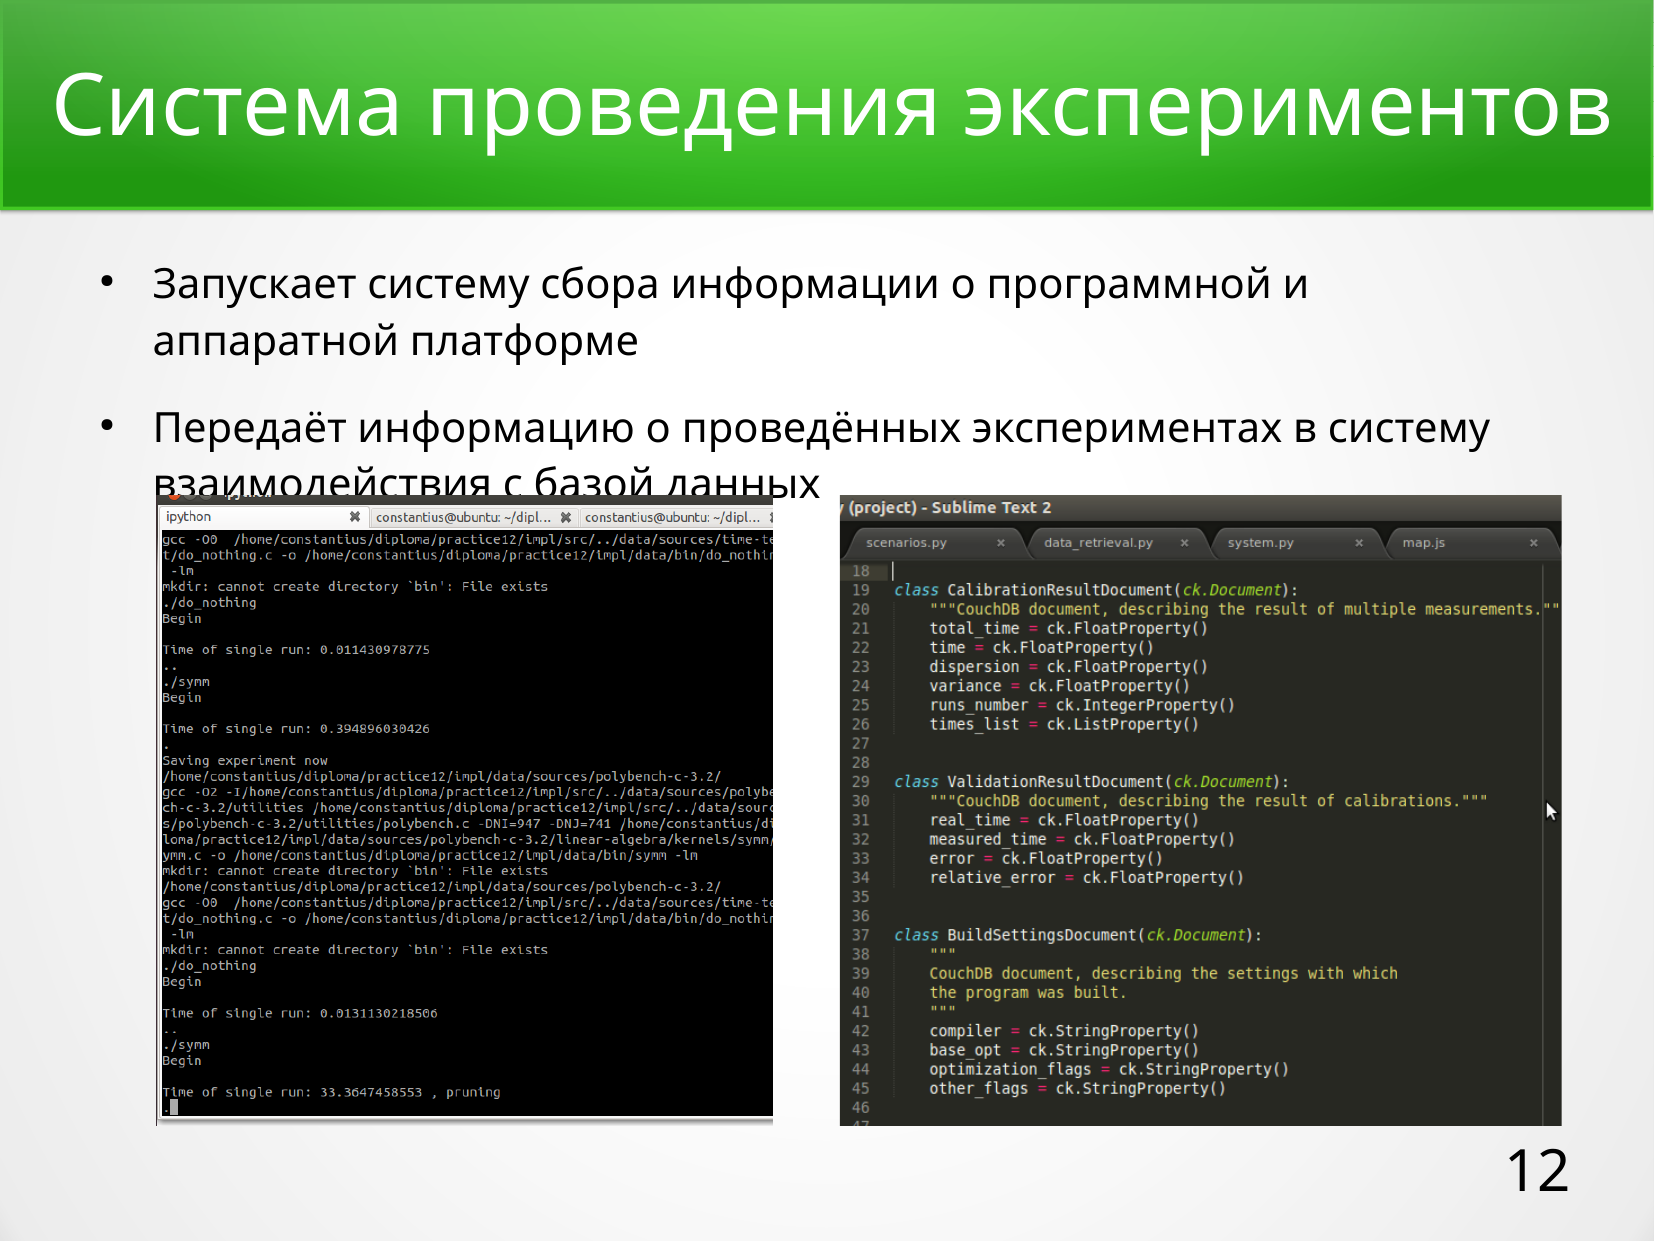

# Система проведения экспериментов
Запускает систему сбора информации о программной и аппаратной платформе
Передаёт информацию о проведённых экспериментах в систему взаимодействия с базой данных
12